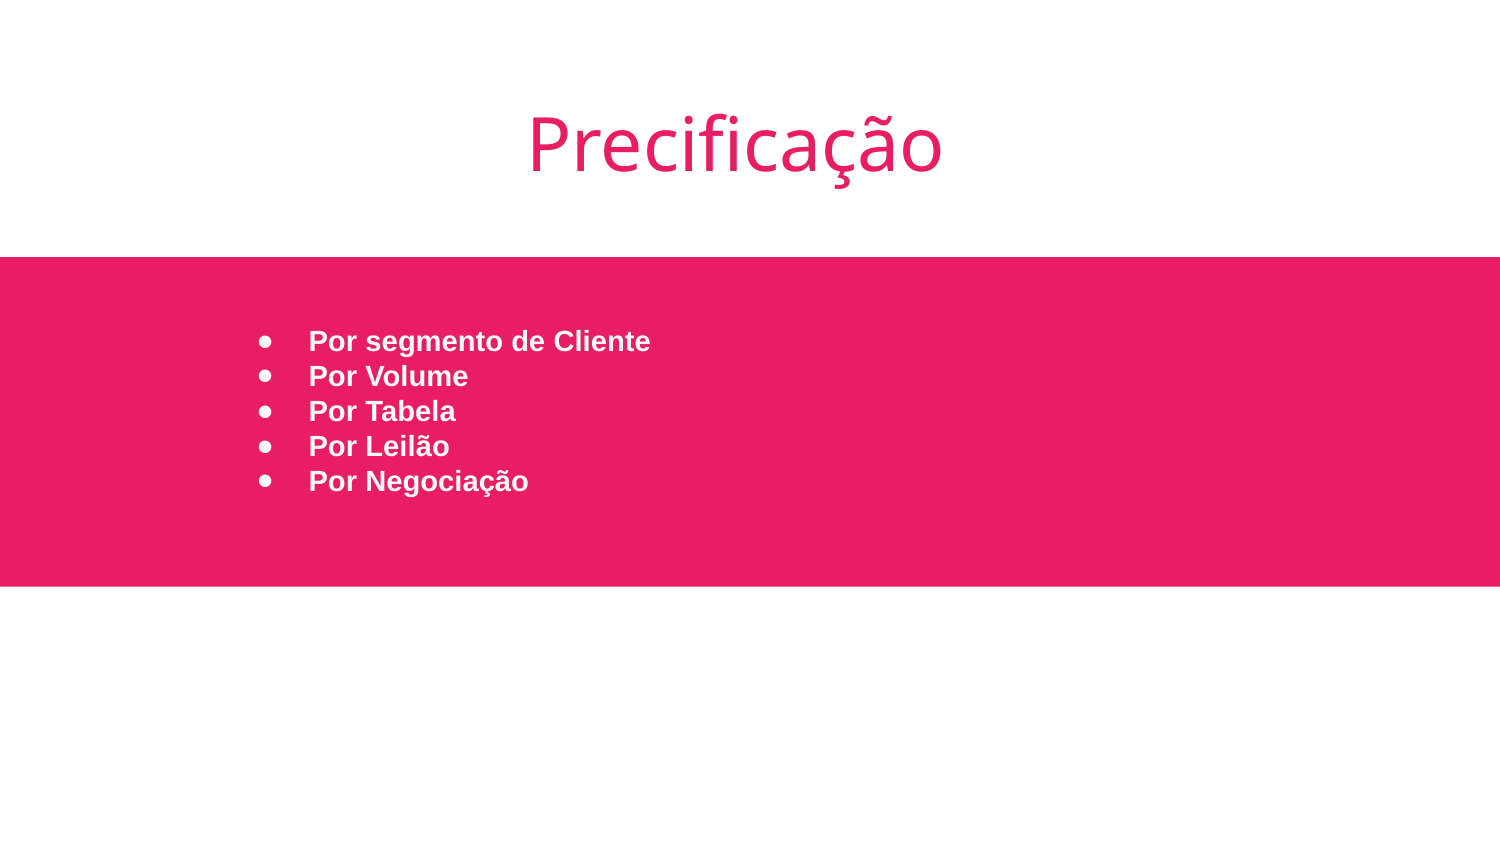

# Precificação
Por segmento de Cliente
Por Volume
Por Tabela
Por Leilão
Por Negociação